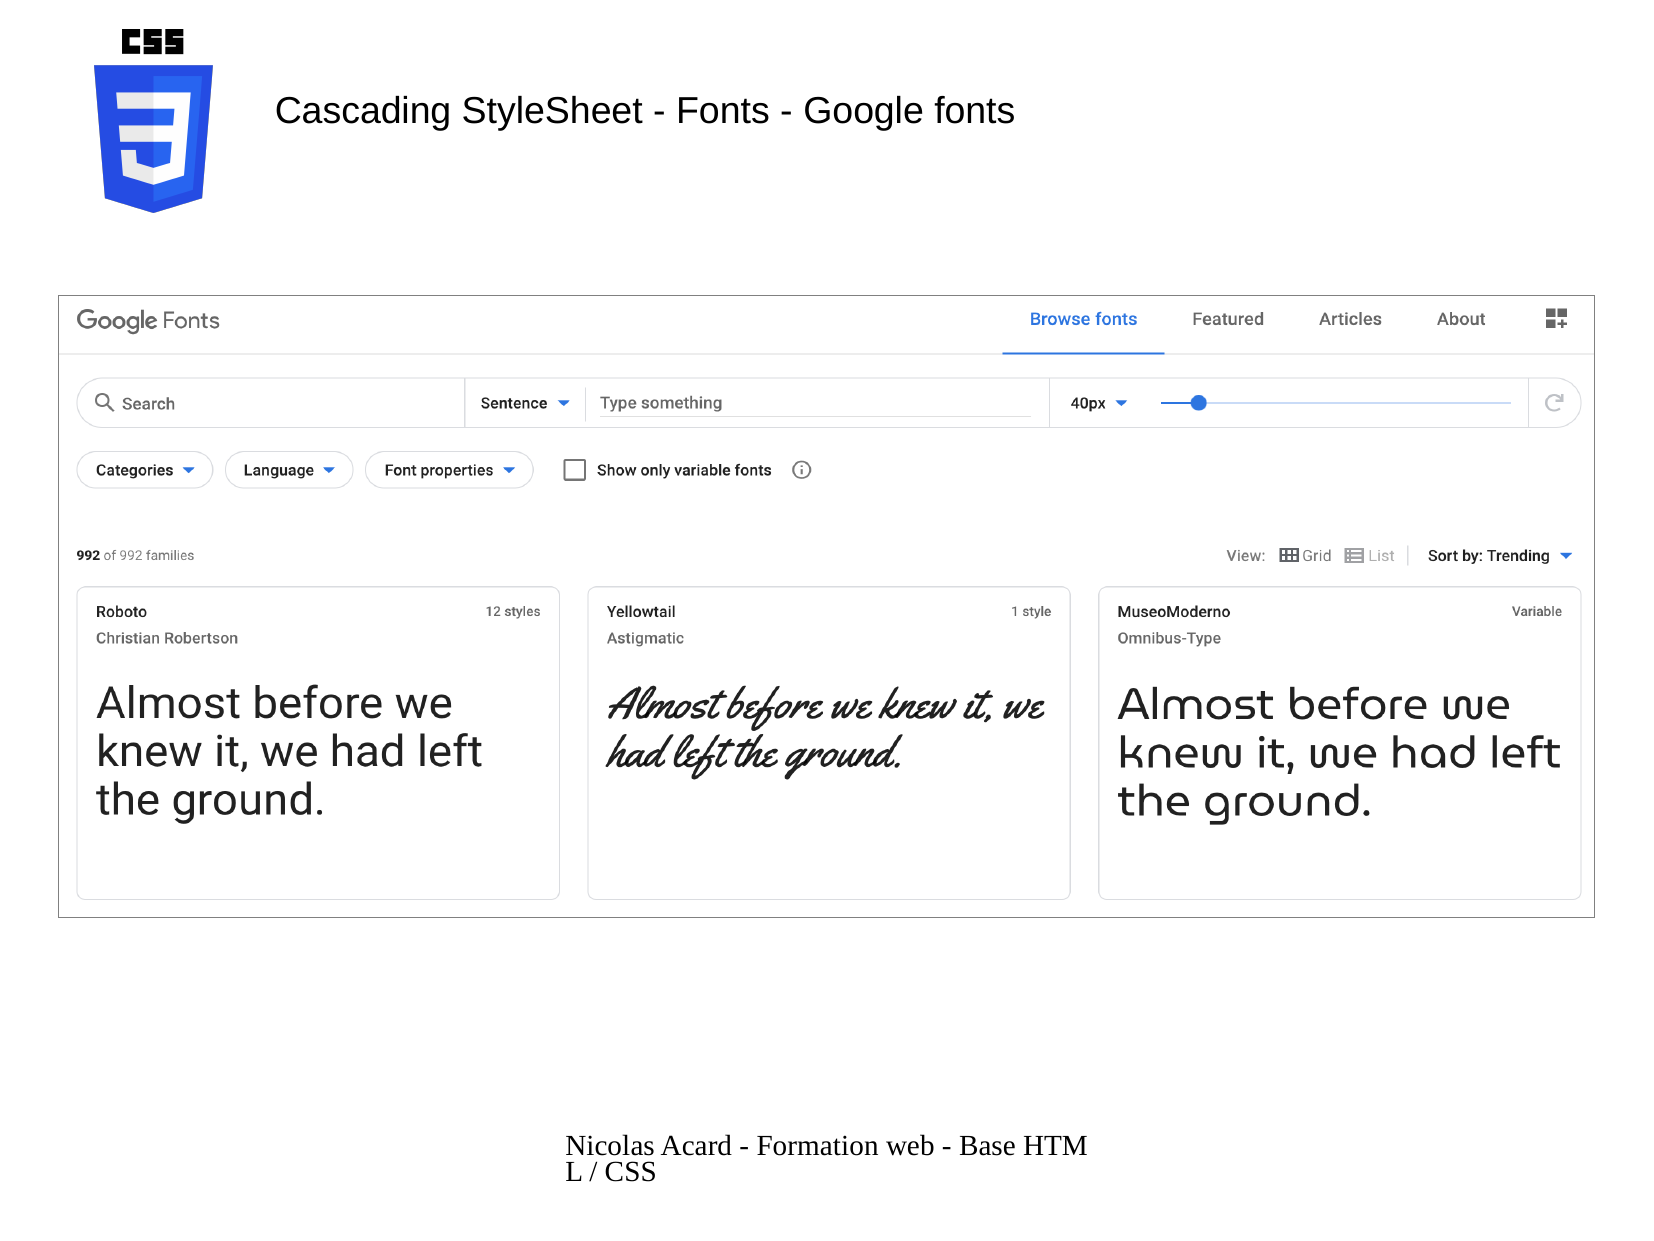

Cascading StyleSheet - Fonts - Google fonts
Nicolas Acard - Formation web - Base HTML / CSS